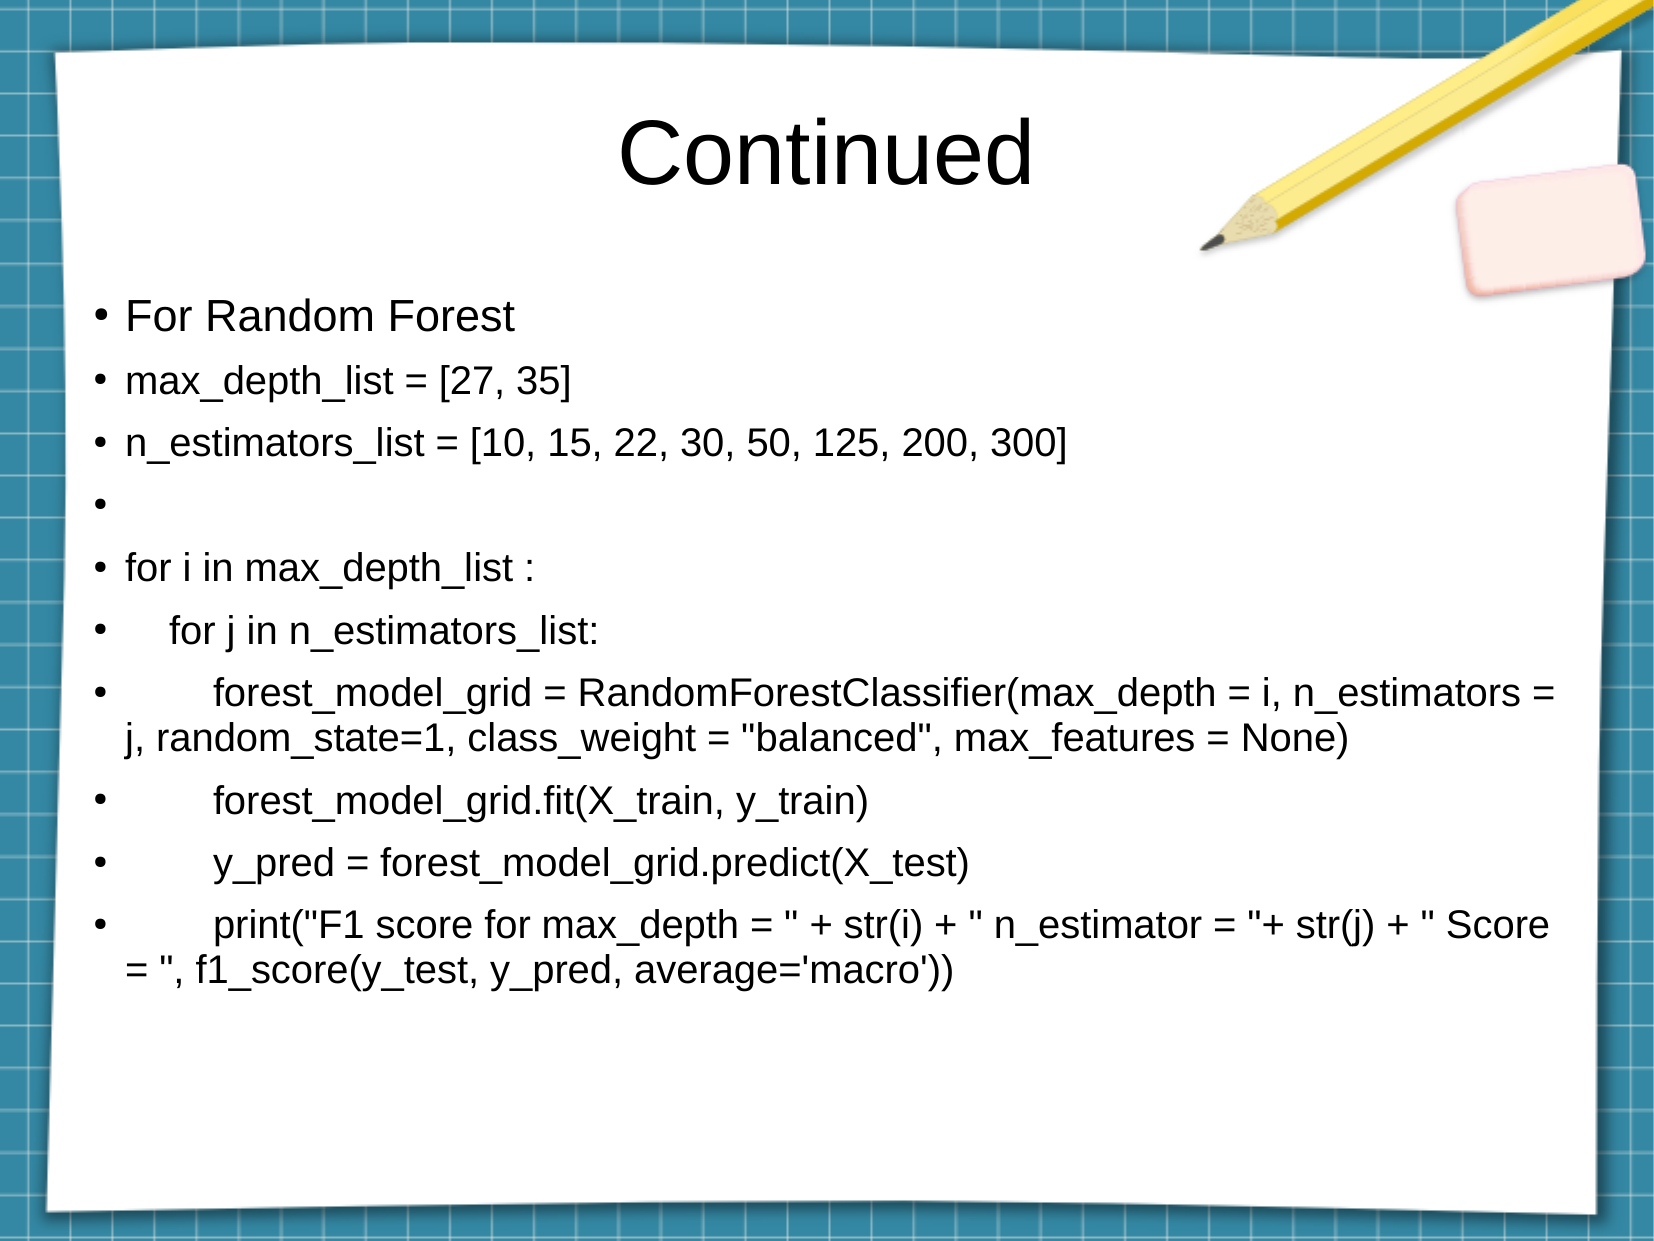

# Continued
For Random Forest
max_depth_list = [27, 35]
n_estimators_list = [10, 15, 22, 30, 50, 125, 200, 300]
for i in max_depth_list :
 for j in n_estimators_list:
 forest_model_grid = RandomForestClassifier(max_depth = i, n_estimators = j, random_state=1, class_weight = "balanced", max_features = None)
 forest_model_grid.fit(X_train, y_train)
 y_pred = forest_model_grid.predict(X_test)
 print("F1 score for max_depth = " + str(i) + " n_estimator = "+ str(j) + " Score = ", f1_score(y_test, y_pred, average='macro'))